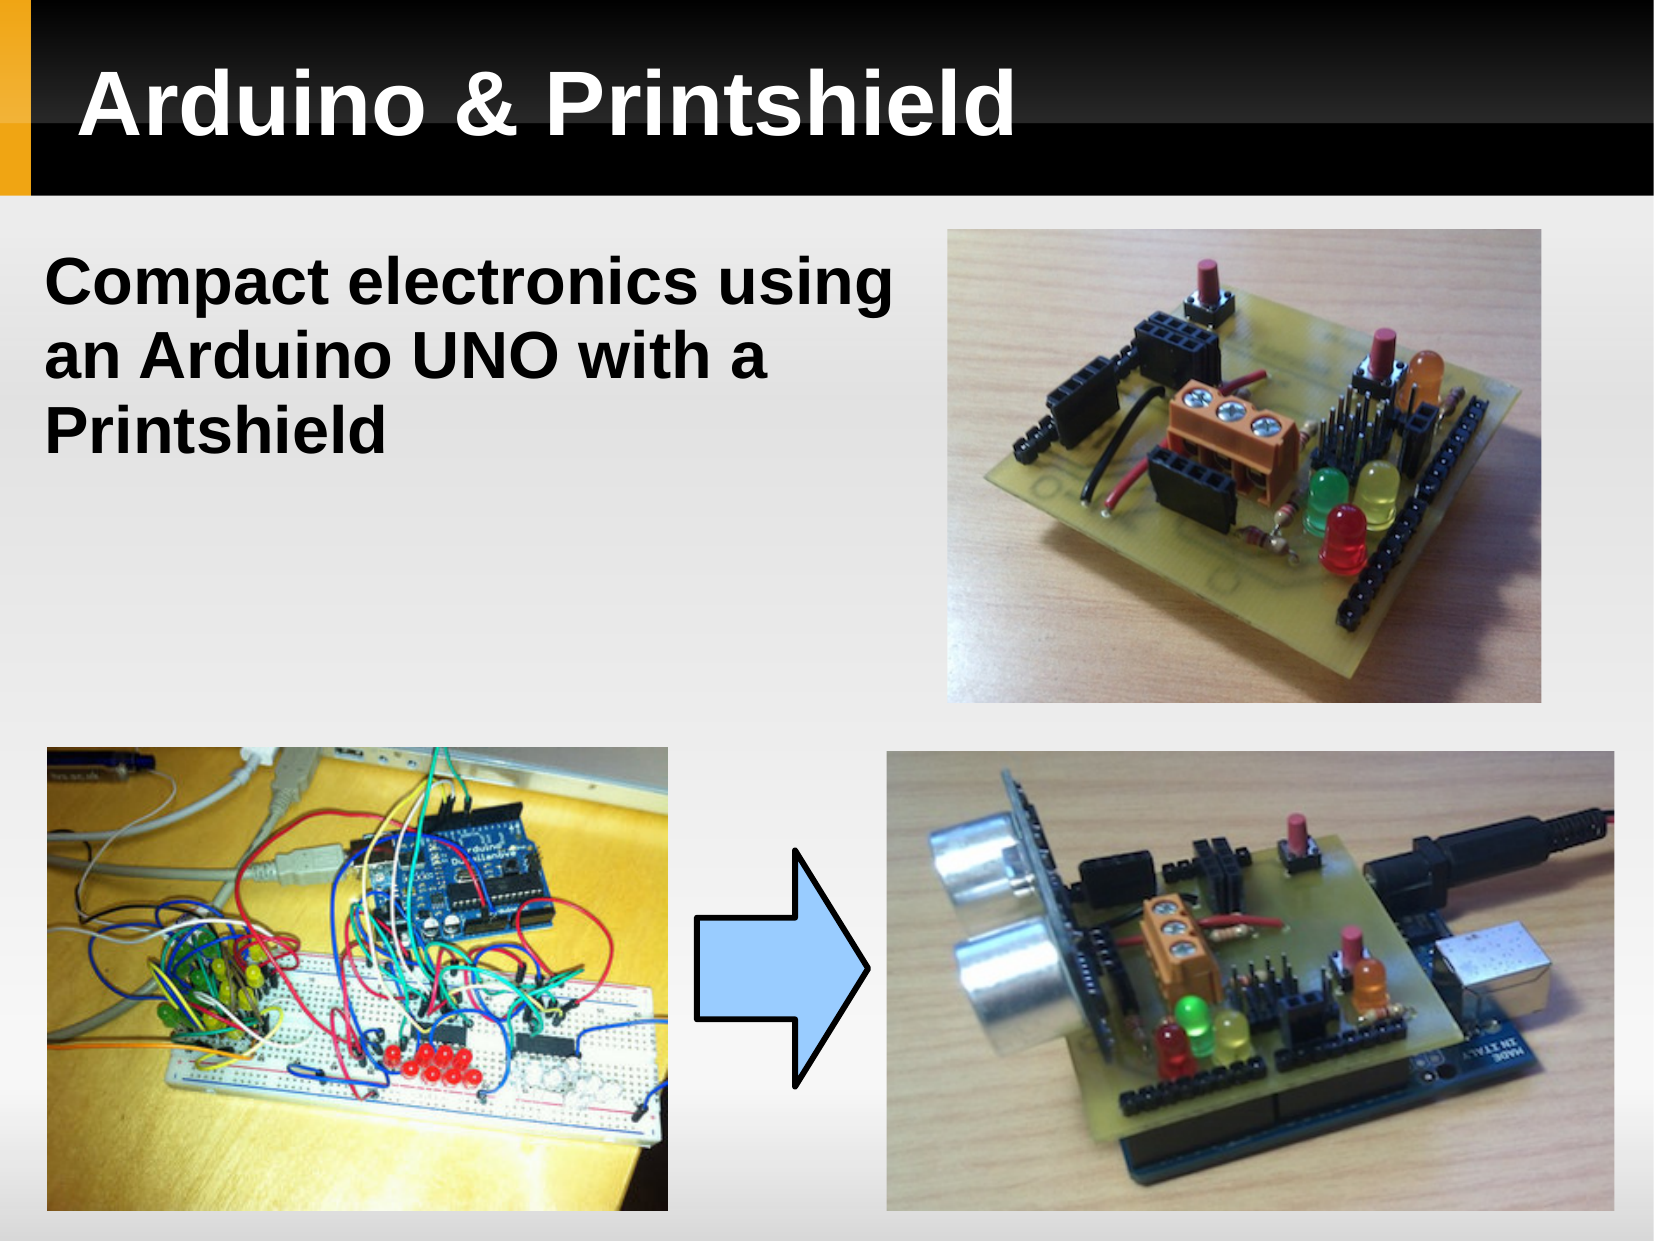

# Arduino & Printshield
Compact electronics using an Arduino UNO with a Printshield